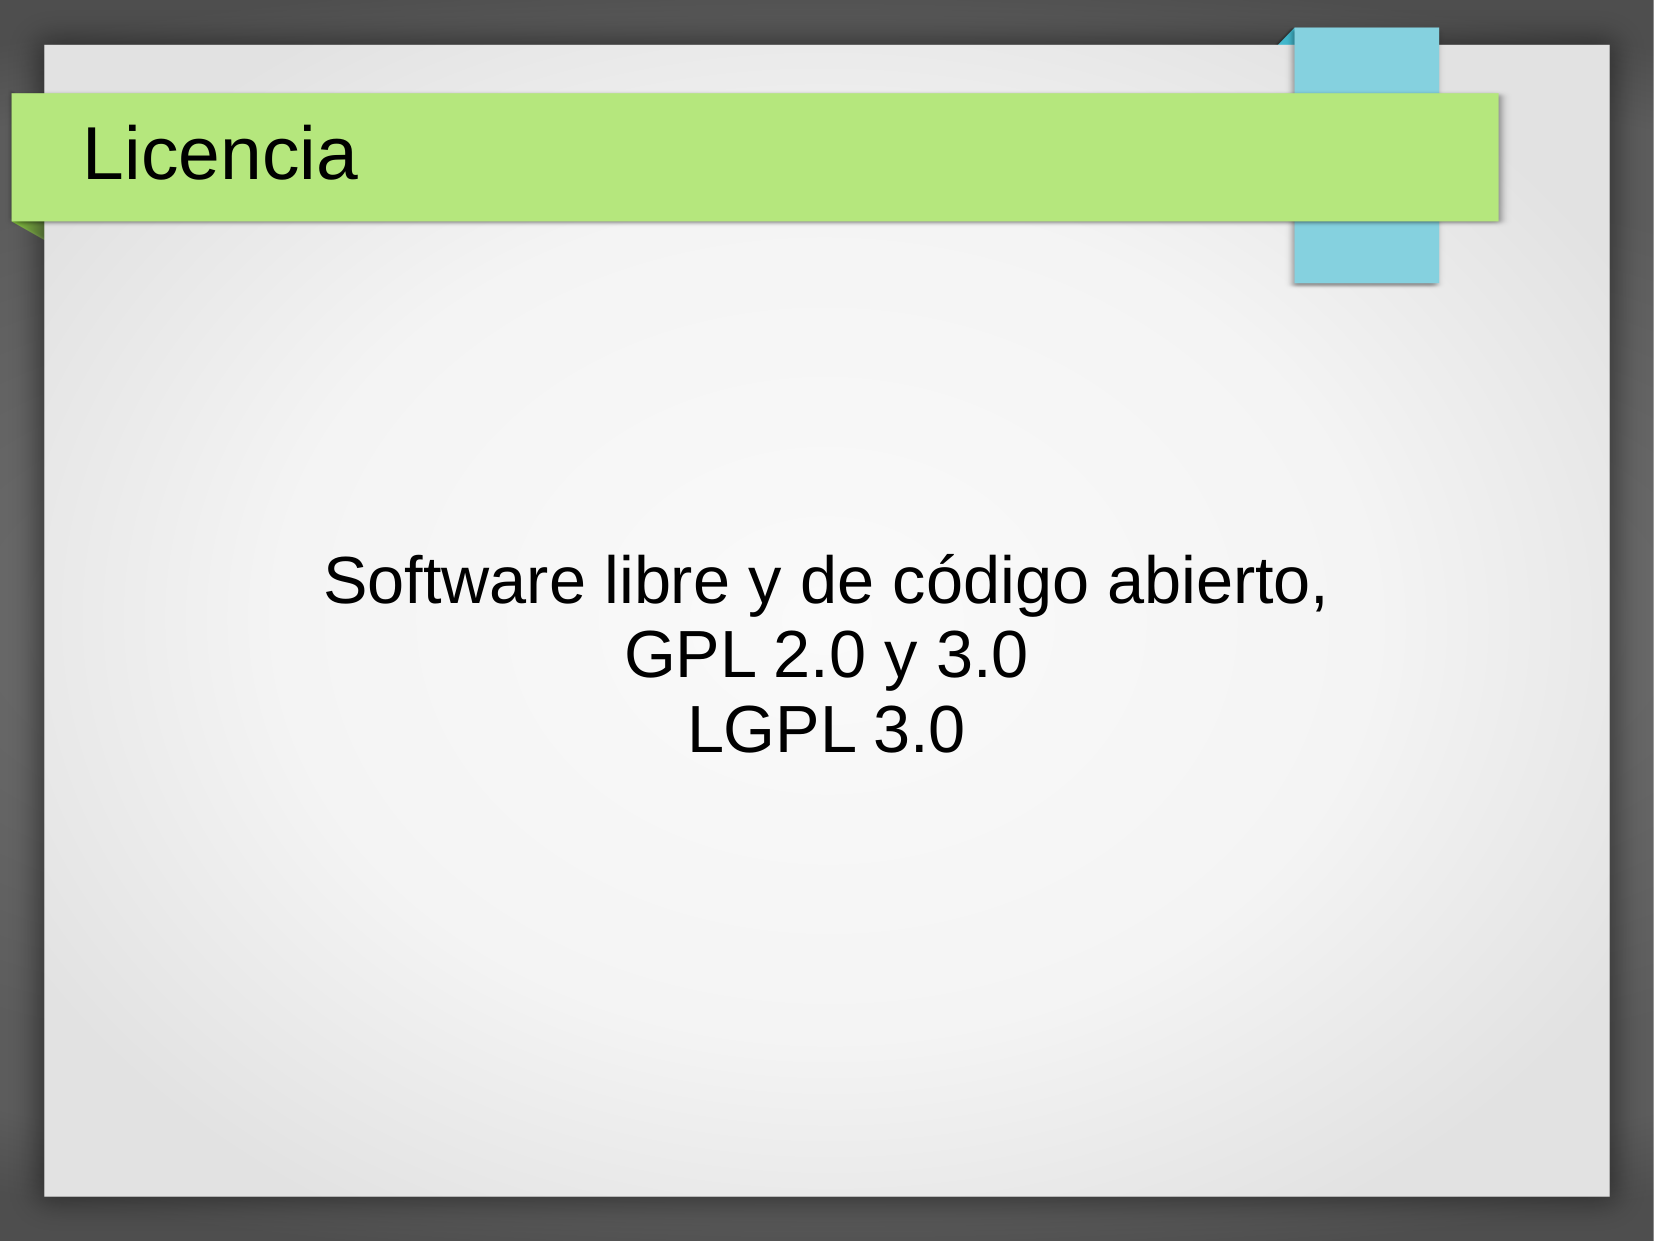

# Licencia
Software libre y de código abierto,
GPL 2.0 y 3.0
LGPL 3.0